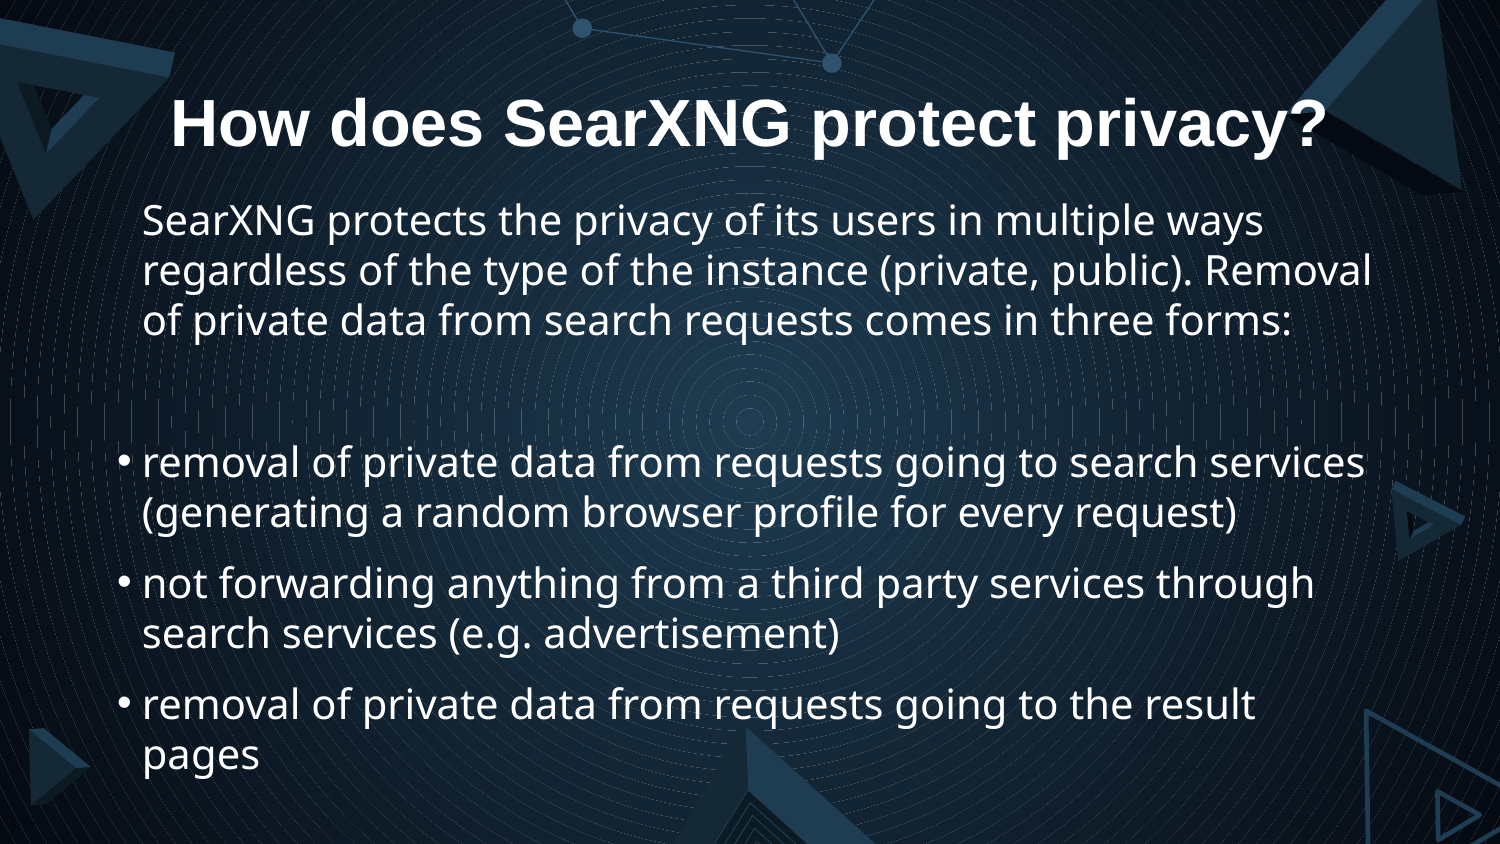

# How does SearXNG protect privacy?
SearXNG protects the privacy of its users in multiple ways regardless of the type of the instance (private, public). Removal of private data from search requests comes in three forms:
removal of private data from requests going to search services (generating a random browser profile for every request)
not forwarding anything from a third party services through search services (e.g. advertisement)
removal of private data from requests going to the result pages